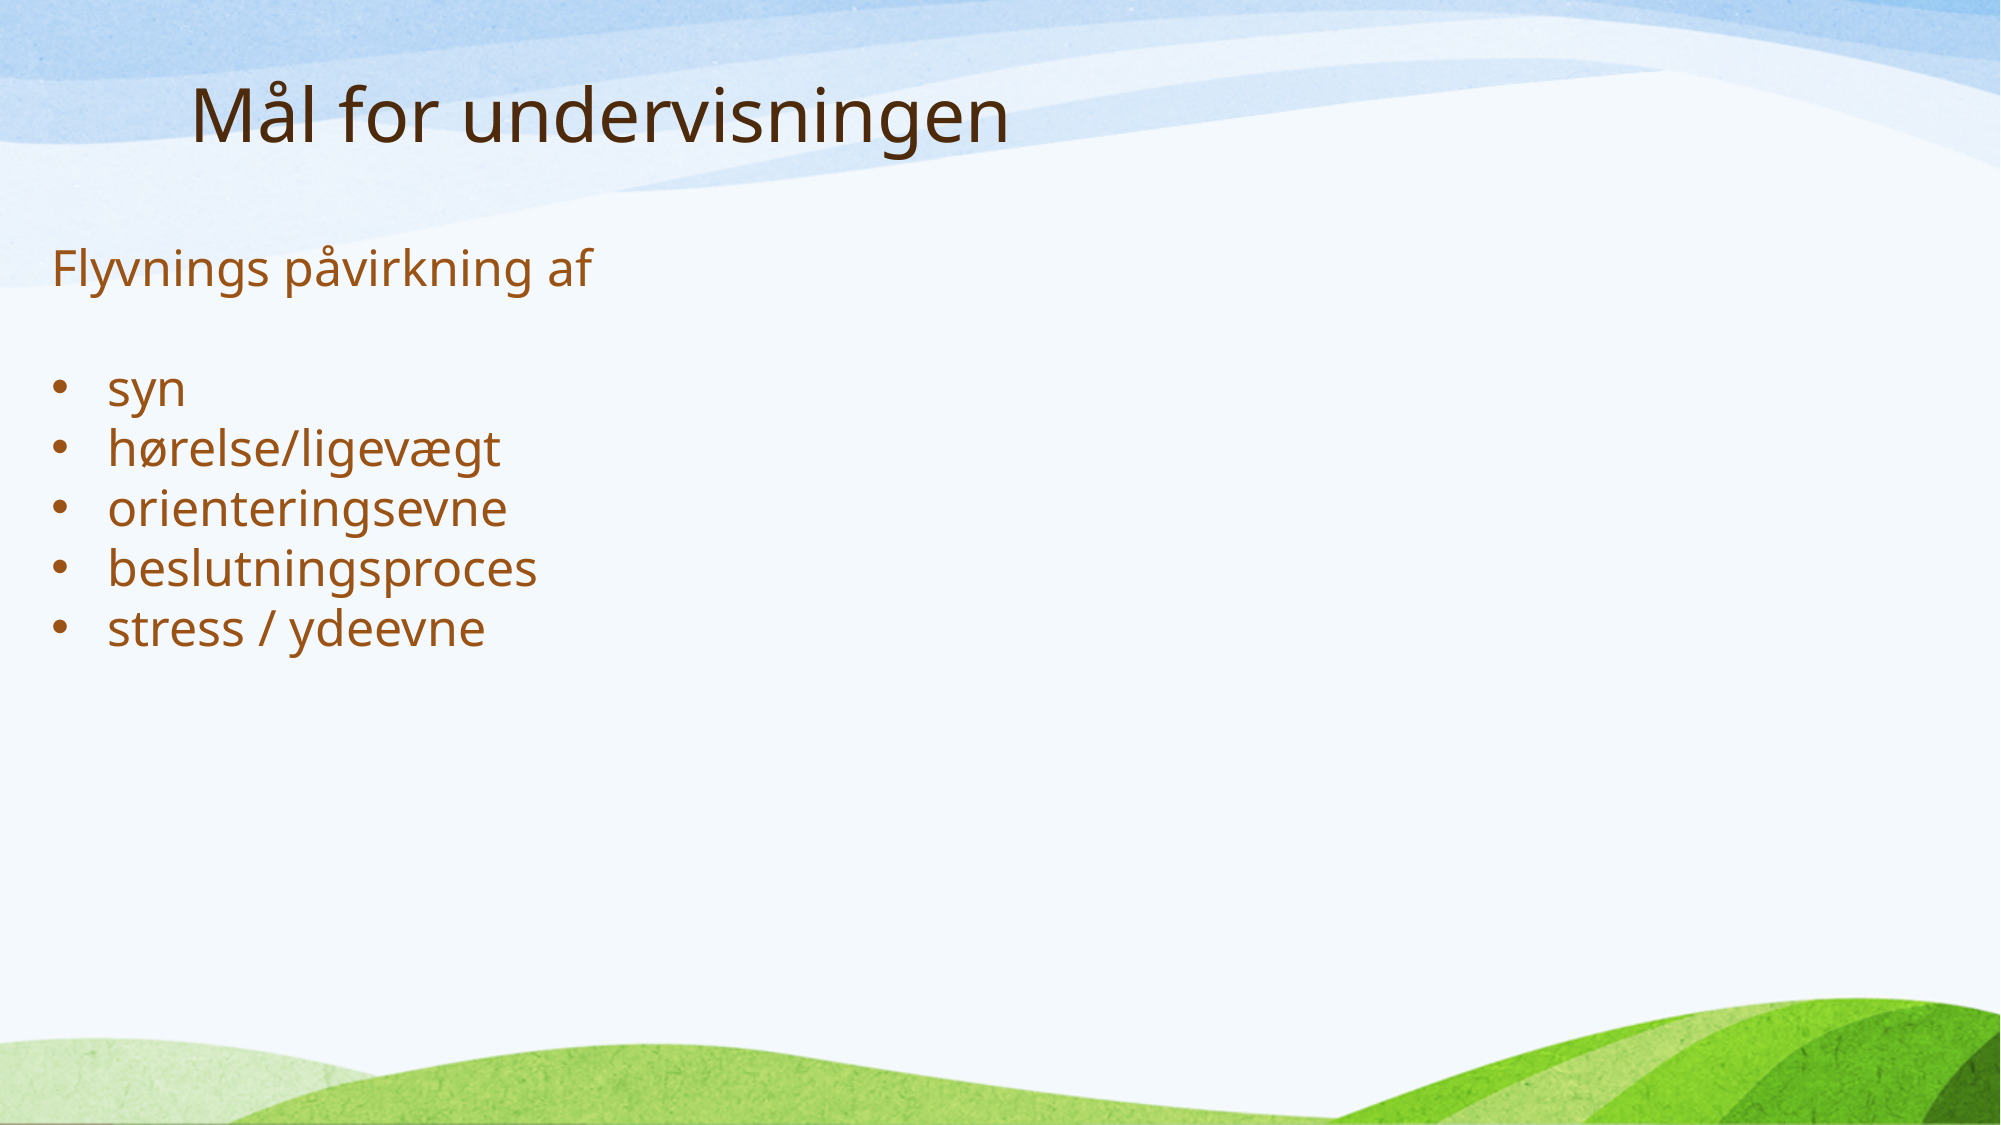

# Mål for undervisningen
Flyvnings påvirkning af
syn
hørelse/ligevægt
orienteringsevne
beslutningsproces
stress / ydeevne